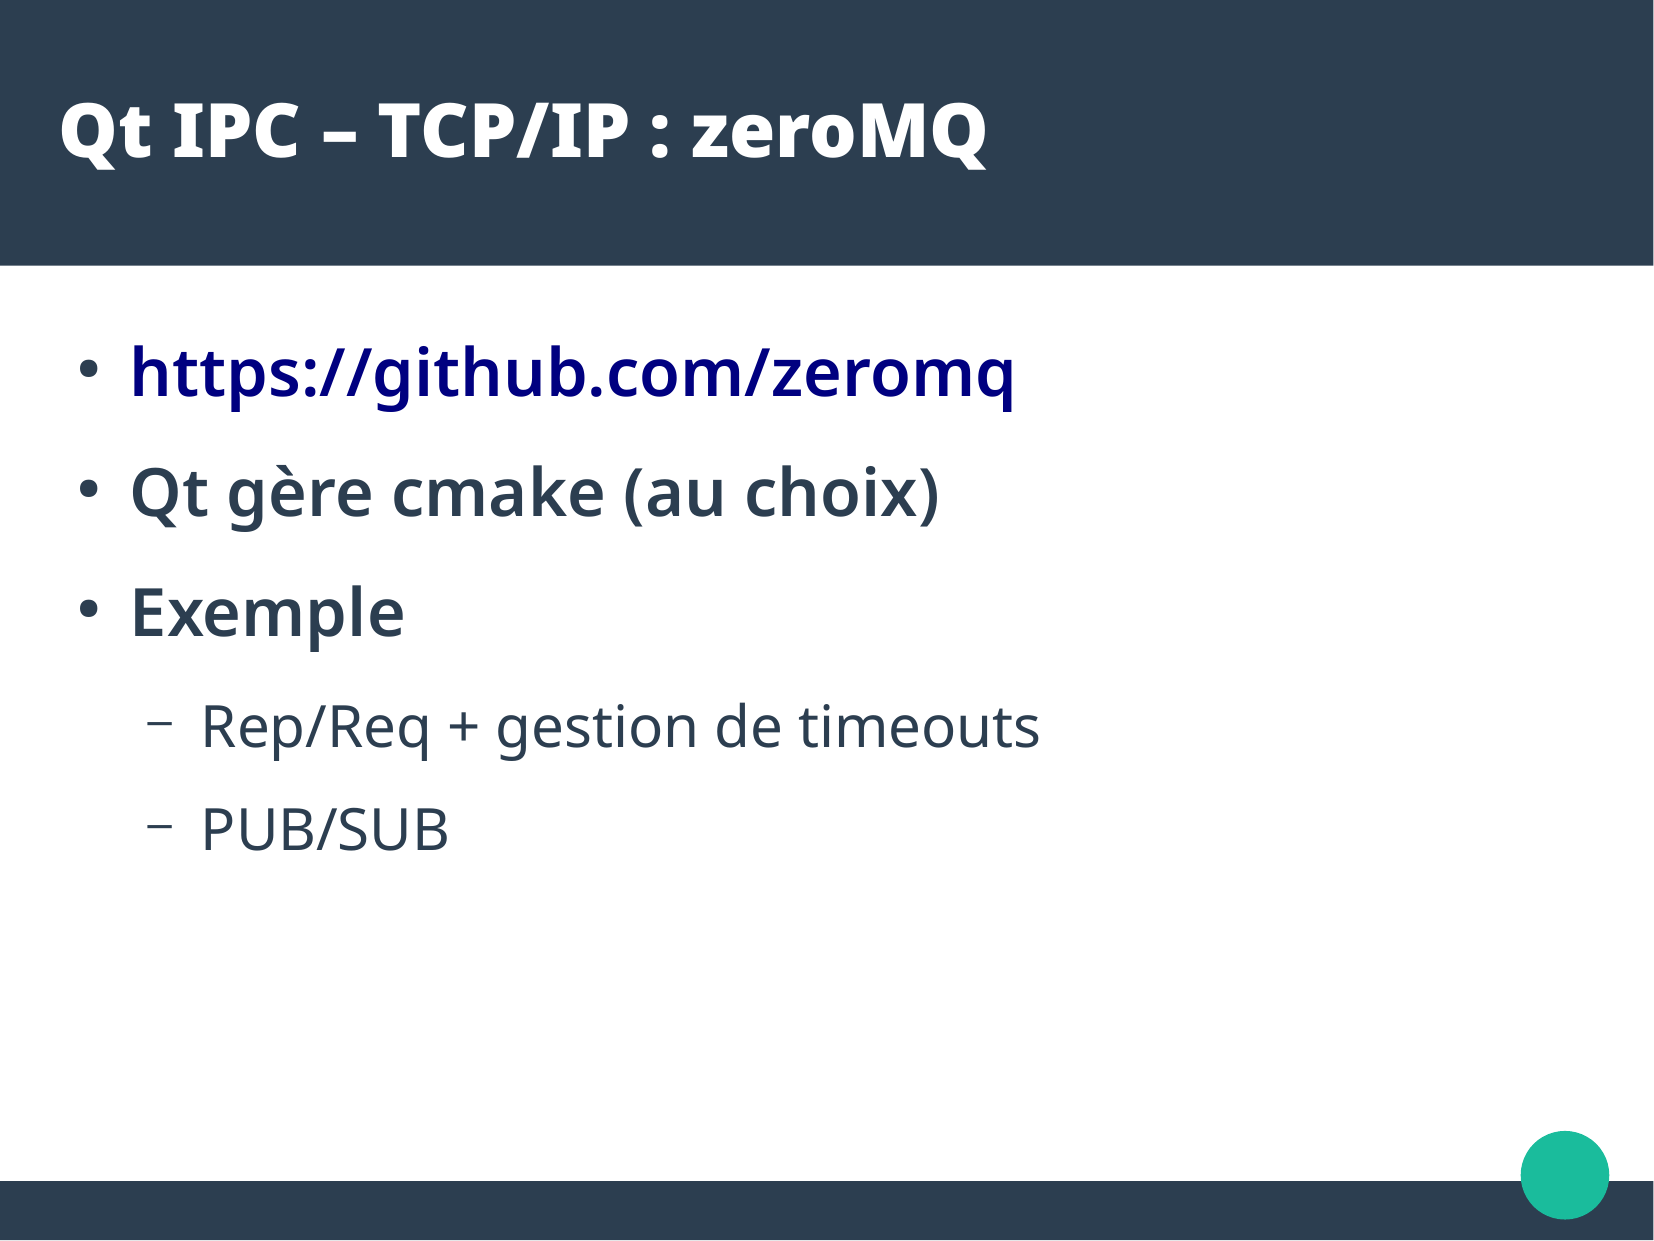

# Qt IPC – TCP/IP : zeroMQ
https://github.com/zeromq
Qt gère cmake (au choix)
Exemple
Rep/Req + gestion de timeouts
PUB/SUB